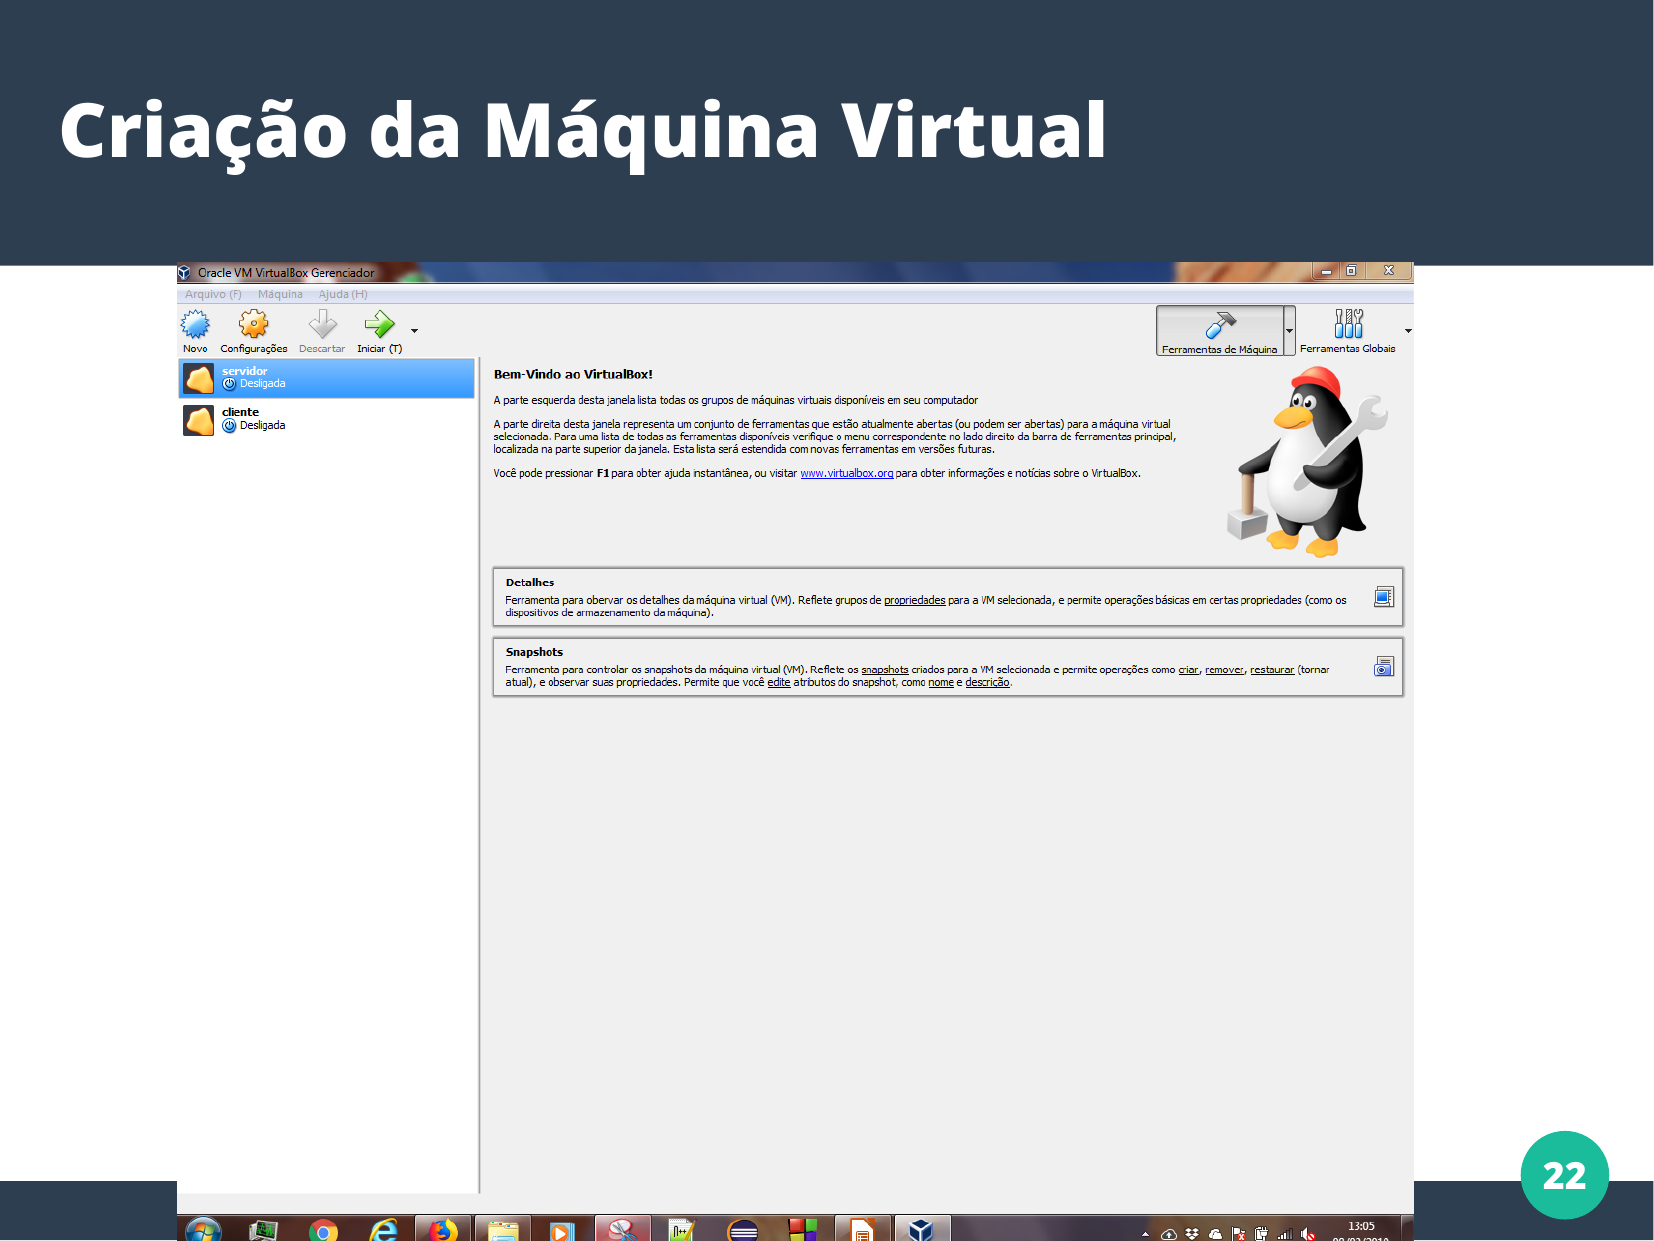

# Criação da Máquina Virtual
22
Sistemas Operacionais